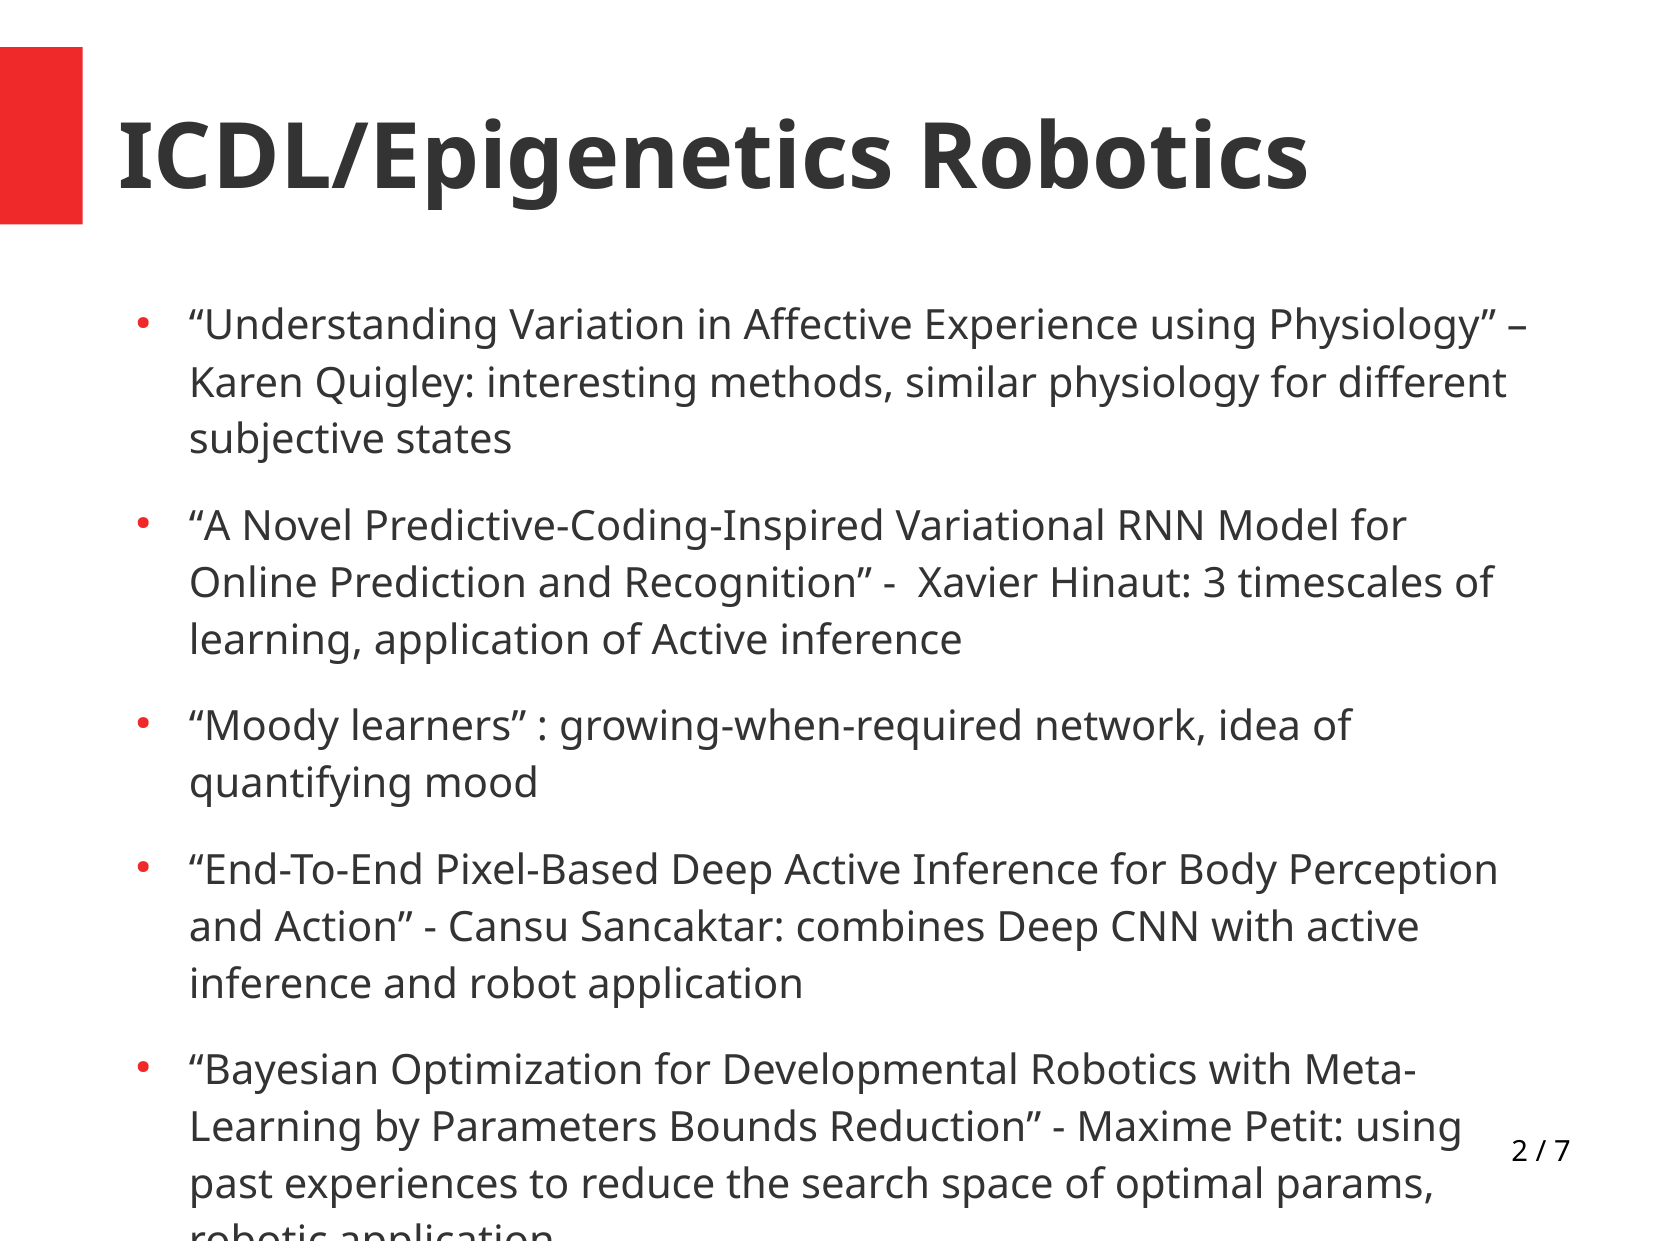

# ICDL/Epigenetics Robotics
“Understanding Variation in Affective Experience using Physiology” – Karen Quigley: interesting methods, similar physiology for different subjective states
“A Novel Predictive-Coding-Inspired Variational RNN Model for Online Prediction and Recognition” - Xavier Hinaut: 3 timescales of learning, application of Active inference
“Moody learners” : growing-when-required network, idea of quantifying mood
“End-To-End Pixel-Based Deep Active Inference for Body Perception and Action” - Cansu Sancaktar: combines Deep CNN with active inference and robot application
“Bayesian Optimization for Developmental Robotics with Meta-Learning by Parameters Bounds Reduction” - Maxime Petit: using past experiences to reduce the search space of optimal params, robotic application
2